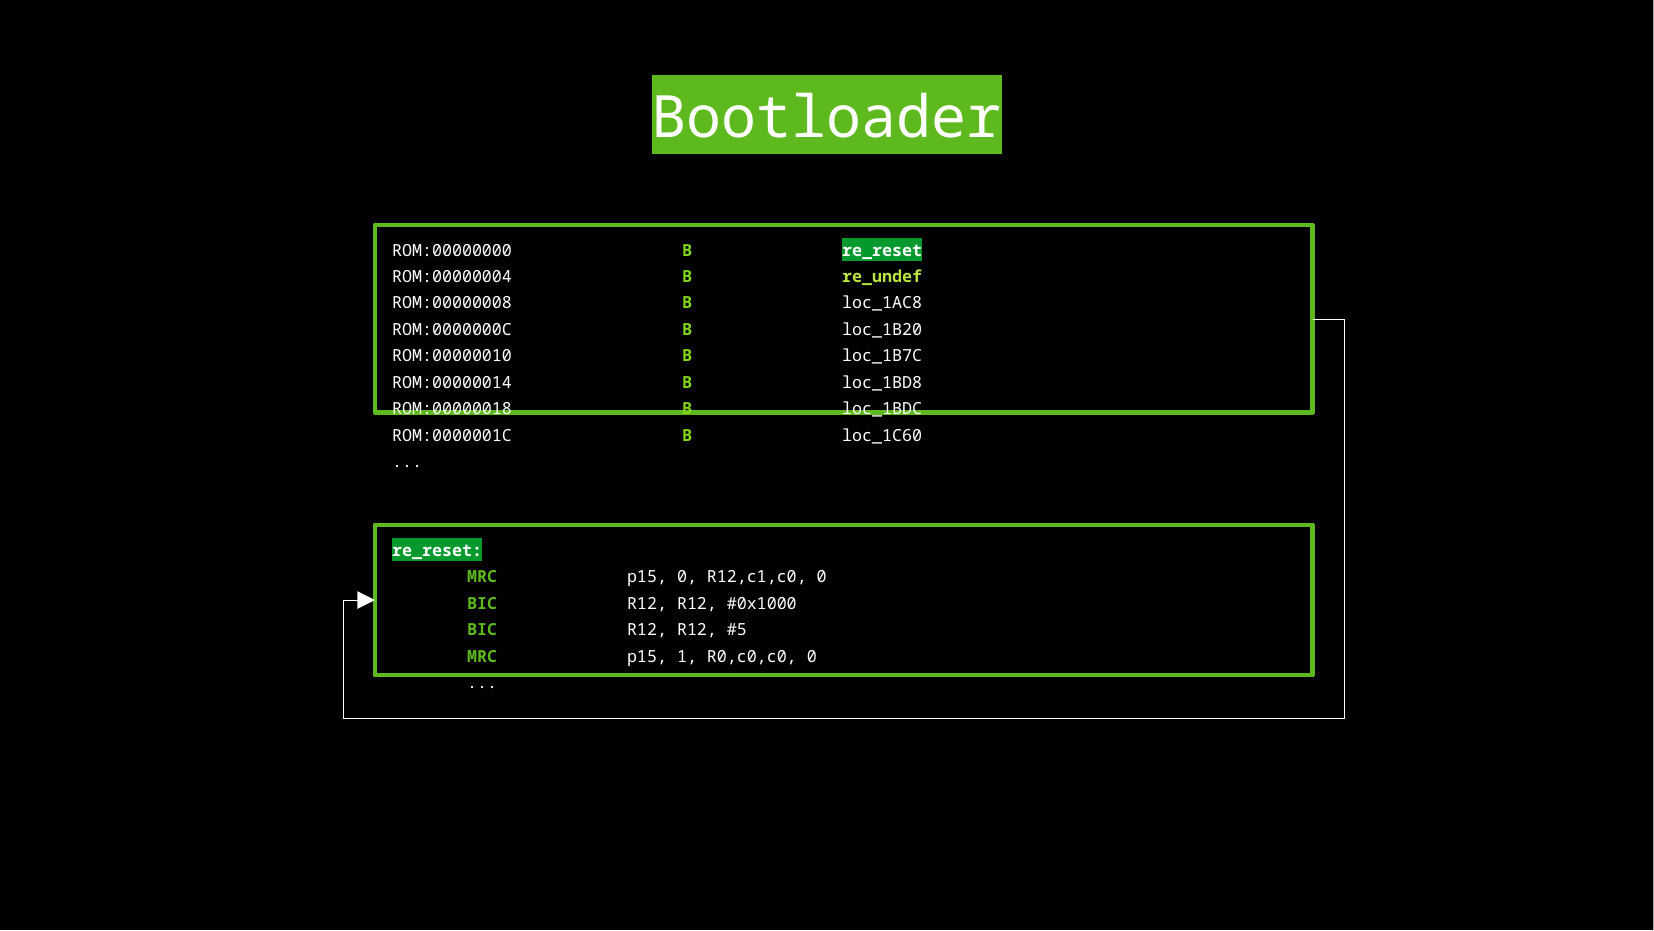

# Bootloader
ROM:00000000 B re_reset
ROM:00000004 B re_undef
ROM:00000008 B loc_1AC8
ROM:0000000C B loc_1B20
ROM:00000010 B loc_1B7C
ROM:00000014 B loc_1BD8
ROM:00000018 B loc_1BDC
ROM:0000001C B loc_1C60
...
re_reset:
	MRC p15, 0, R12,c1,c0, 0
	BIC R12, R12, #0x1000
	BIC R12, R12, #5
	MRC p15, 1, R0,c0,c0, 0
	...